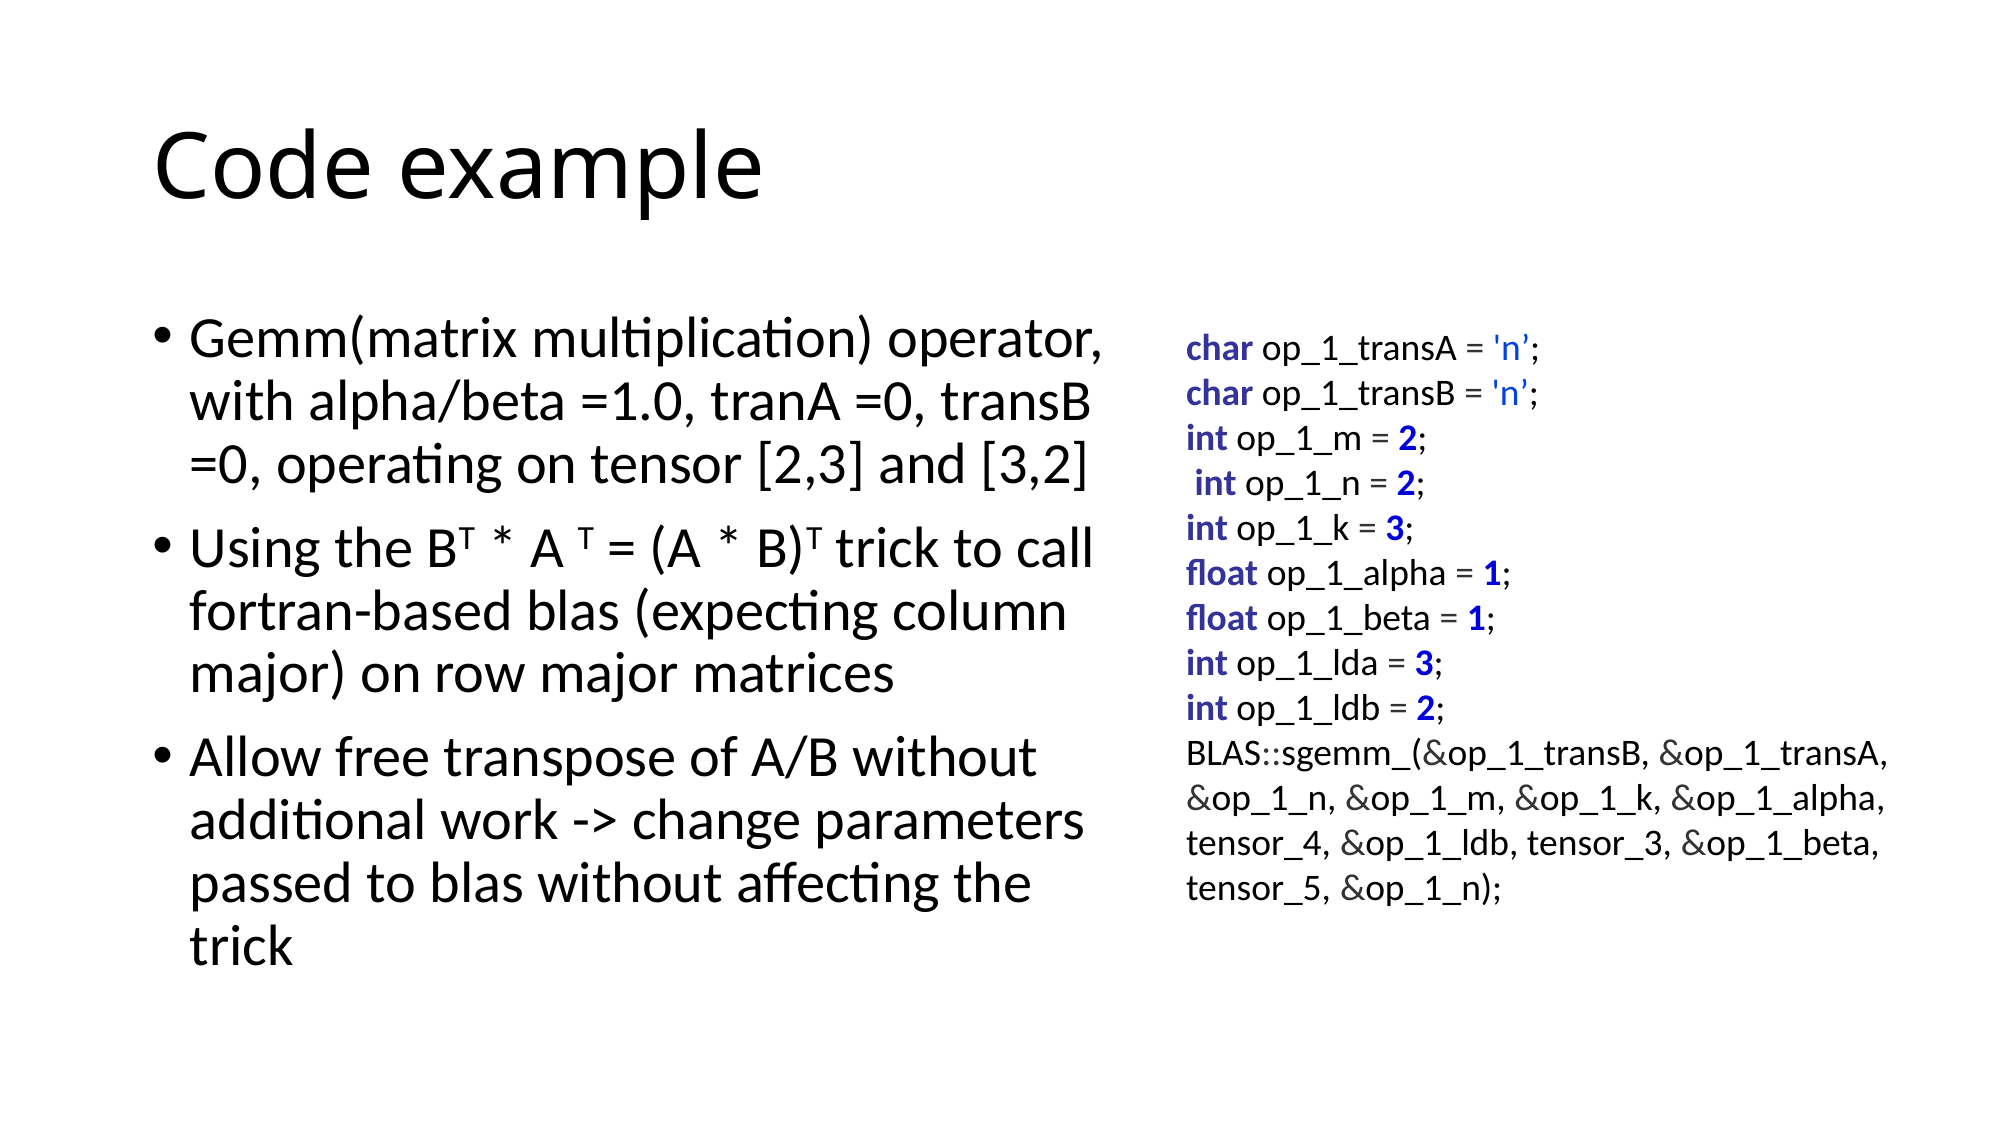

# Code example
Gemm(matrix multiplication) operator, with alpha/beta =1.0, tranA =0, transB =0, operating on tensor [2,3] and [3,2]
Using the BT * A T = (A * B)T trick to call fortran-based blas (expecting column major) on row major matrices
Allow free transpose of A/B without additional work -> change parameters passed to blas without affecting the trick
char op_1_transA = 'n’;
char op_1_transB = 'n’;
int op_1_m = 2;
 int op_1_n = 2;
int op_1_k = 3;
float op_1_alpha = 1;
float op_1_beta = 1;
int op_1_lda = 3;
int op_1_ldb = 2;
BLAS::sgemm_(&op_1_transB, &op_1_transA, &op_1_n, &op_1_m, &op_1_k, &op_1_alpha, tensor_4, &op_1_ldb, tensor_3, &op_1_beta, tensor_5, &op_1_n);